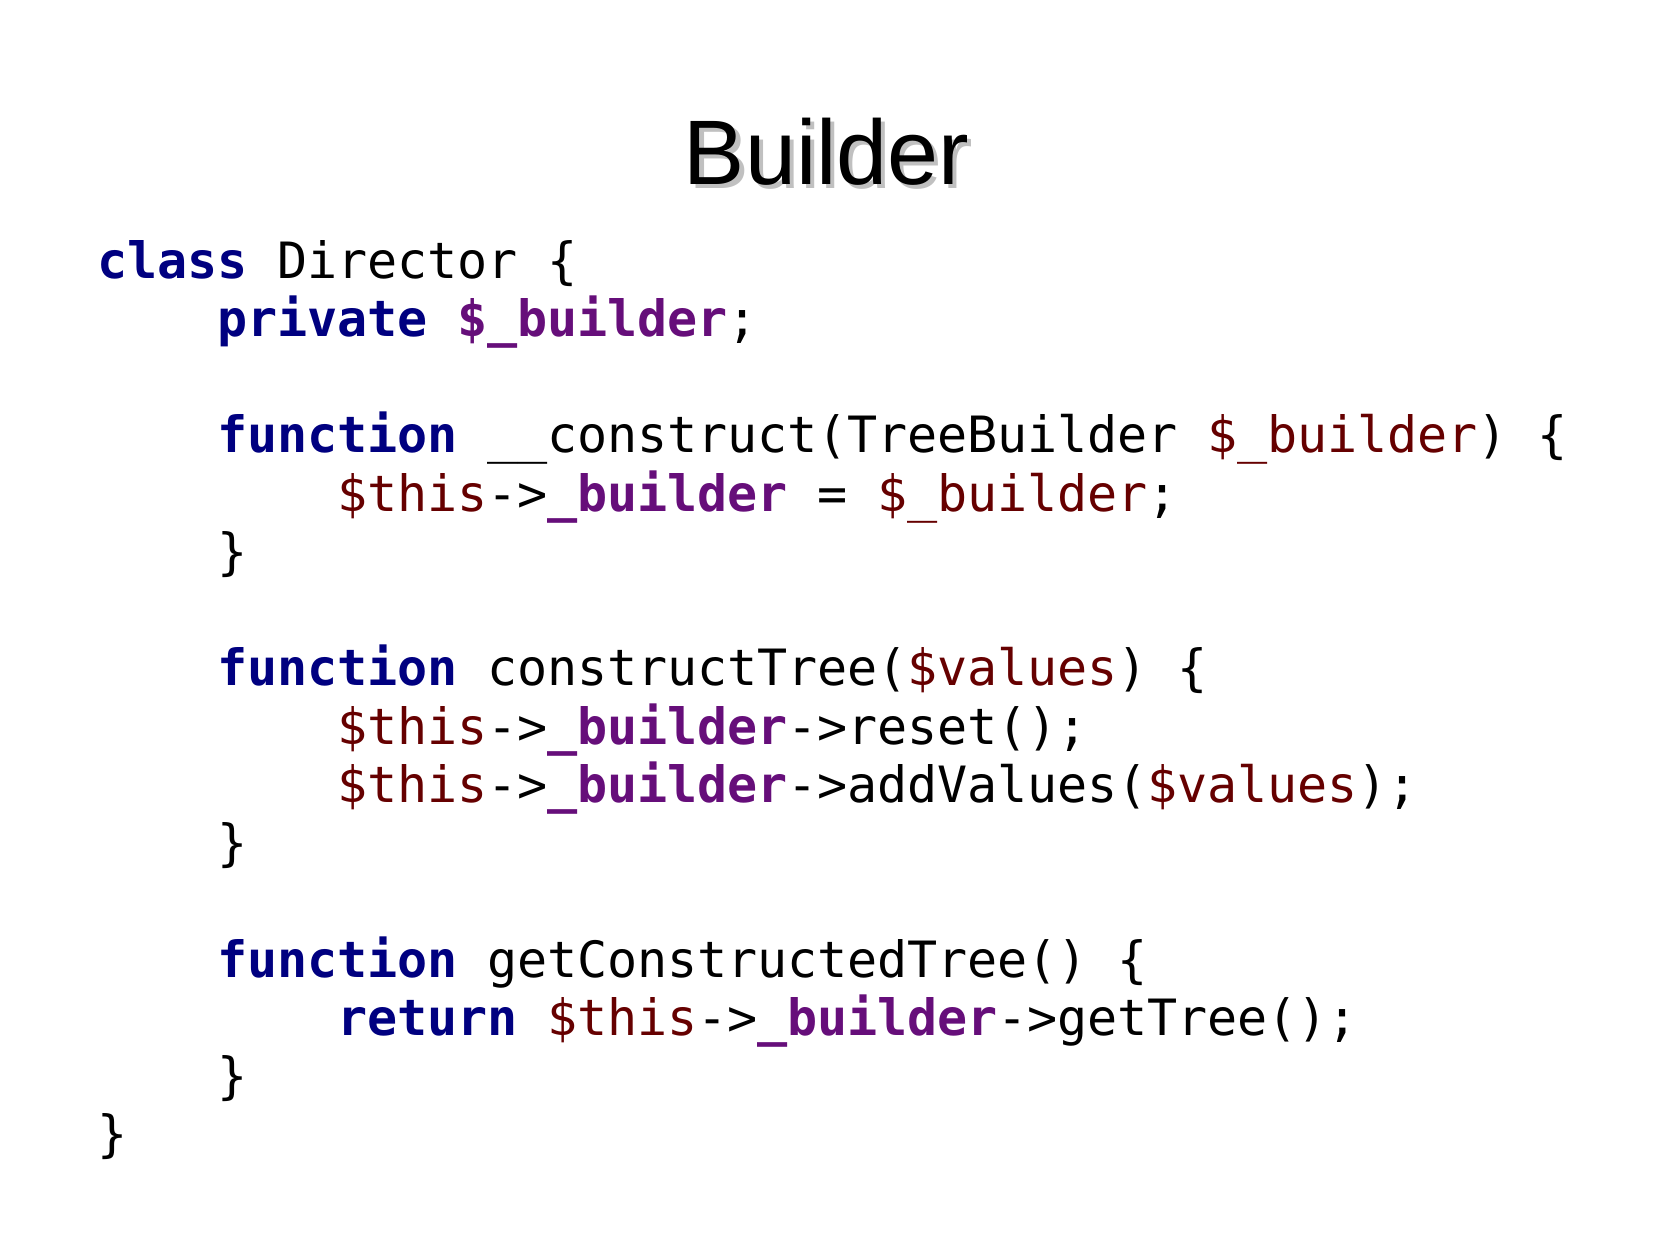

# Builder
class Director {
 private $_builder;
 function __construct(TreeBuilder $_builder) {
 $this->_builder = $_builder;
 }
 function constructTree($values) {
 $this->_builder->reset();
 $this->_builder->addValues($values);
 }
 function getConstructedTree() {
 return $this->_builder->getTree();
 }
}